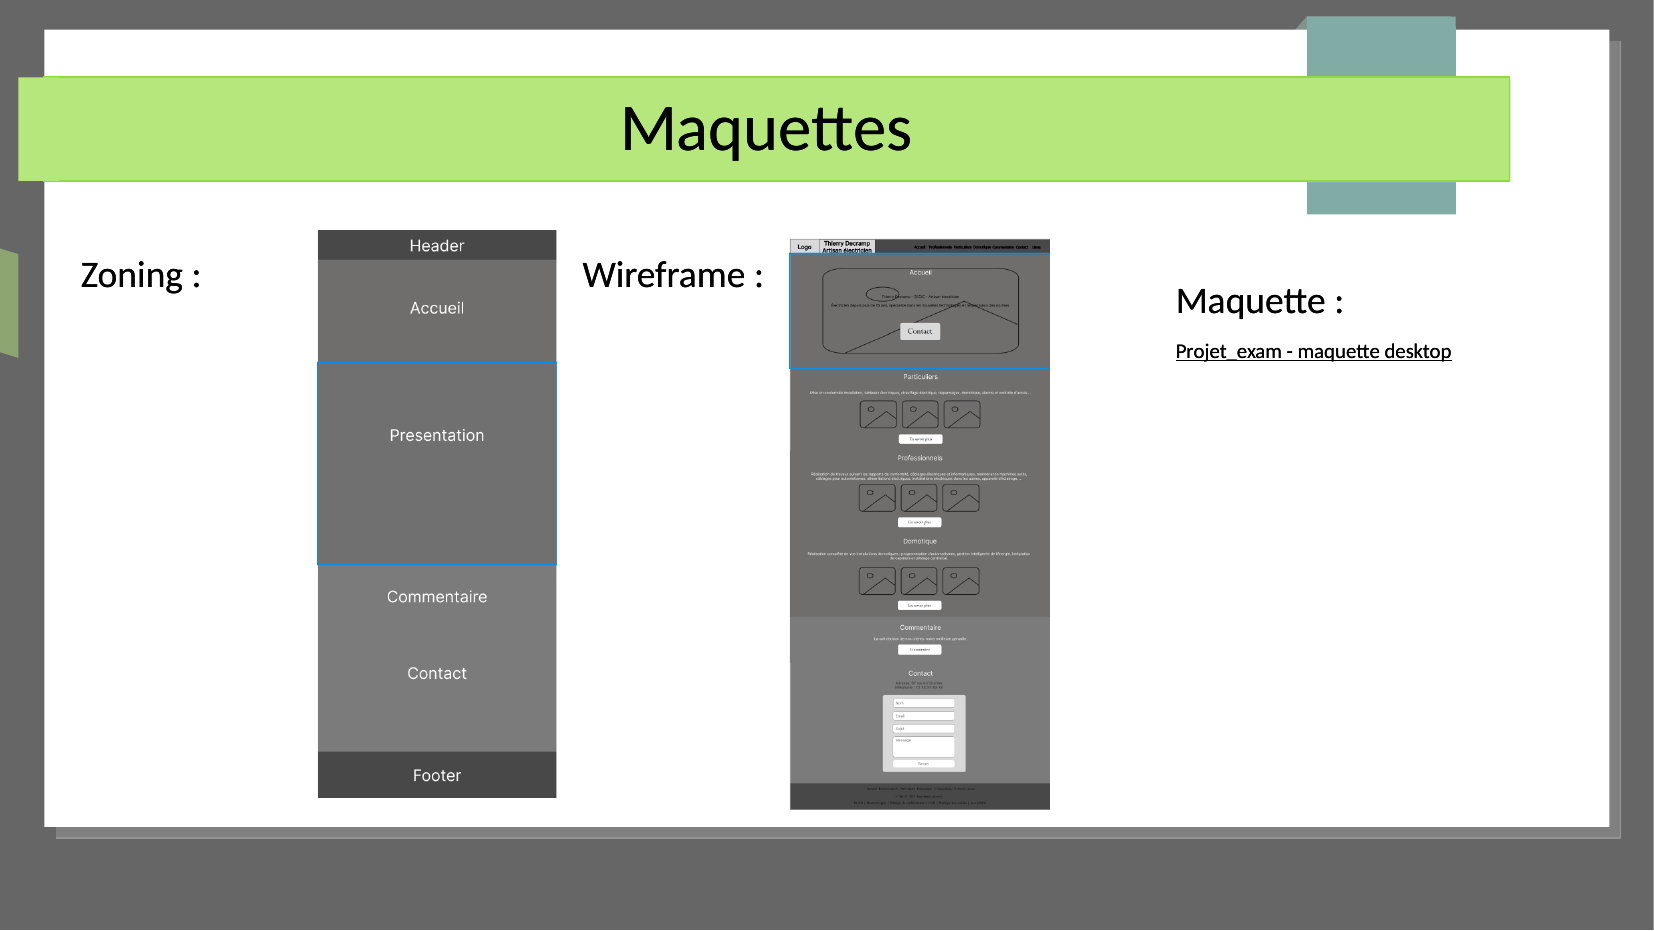

Maquettes​
Maquettes​
Maquette :​
Projet_exam - maquette desktop
Maquette :​
Projet_exam - maquette desktop
Zoning :​
Zoning :​
Wireframe :​
Wireframe :​